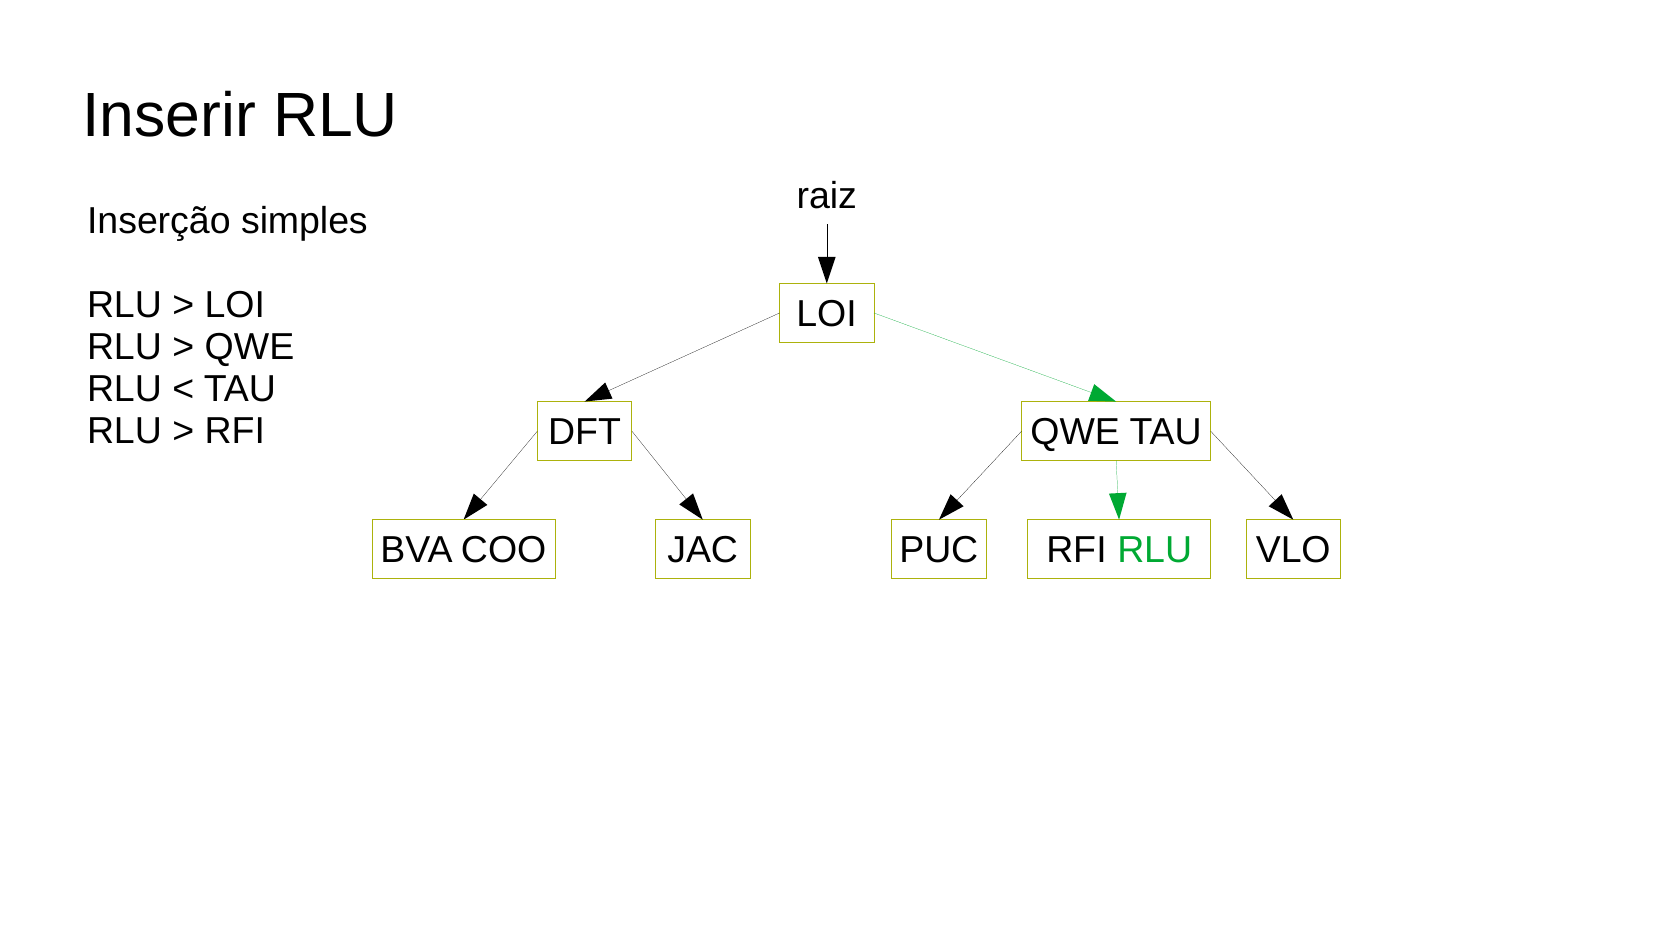

# Inserir RLU
raiz
Inserção simples
RLU > LOI
RLU > QWE
RLU < TAU
RLU > RFI
LOI
DFT
QWE TAU
BVA COO
JAC
PUC
RFI RLU
VLO